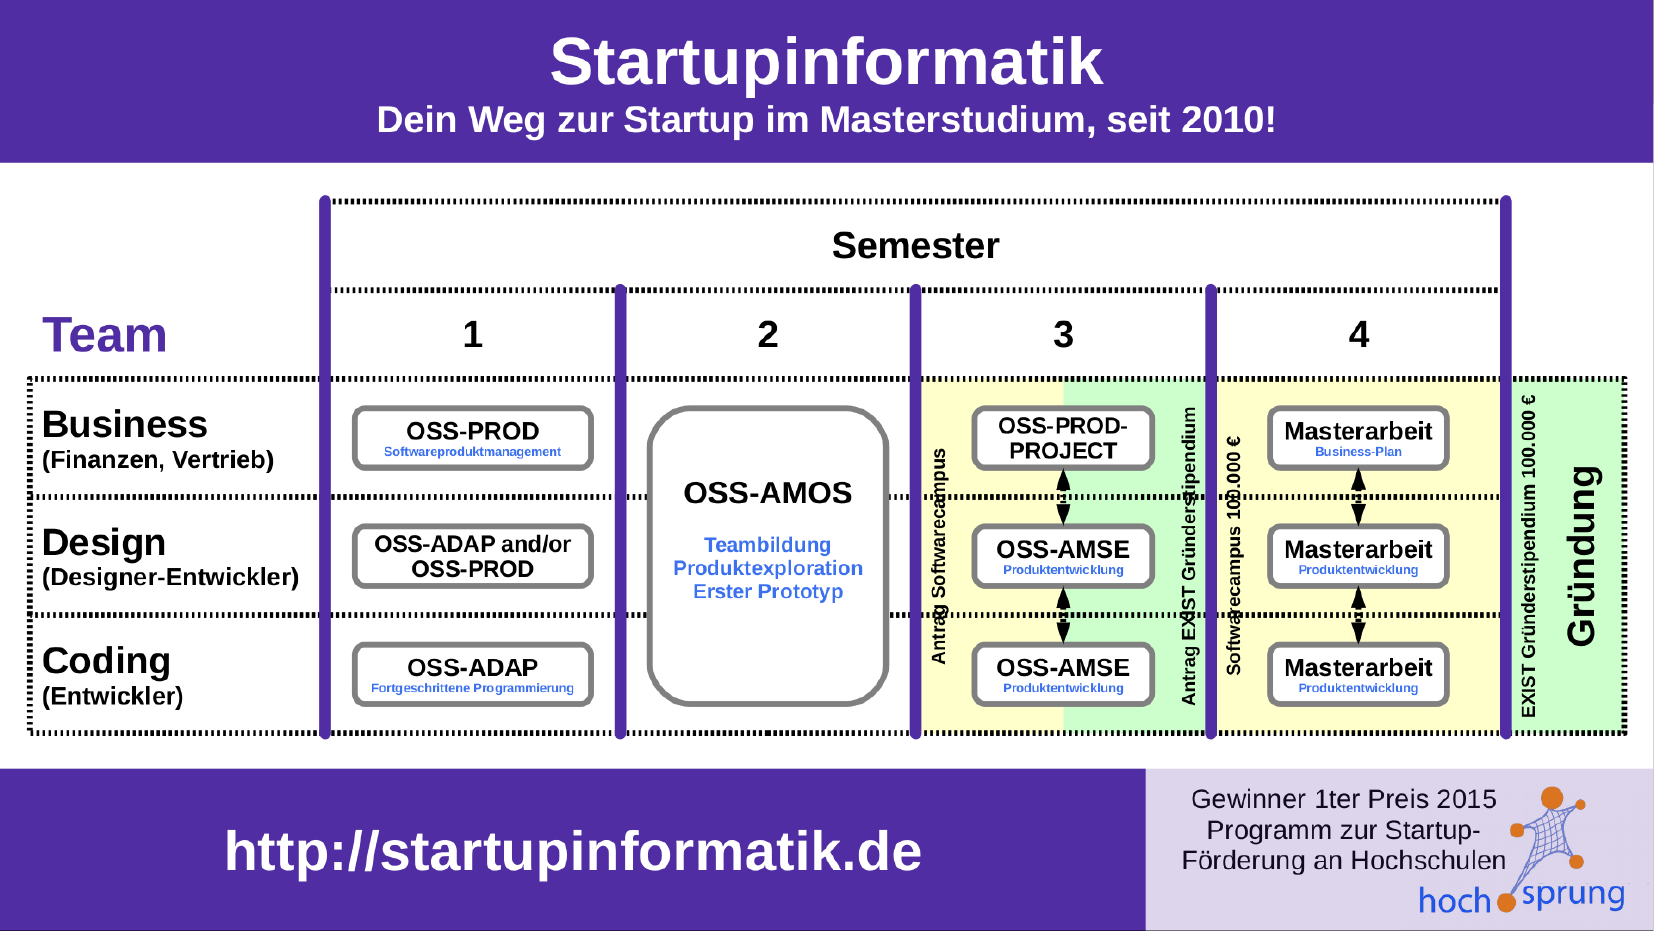

# ADAP is Part of Startupinformatik
Advanced Design and Programming
8
© 2019 Dirk Riehle - Some Rights Reserved